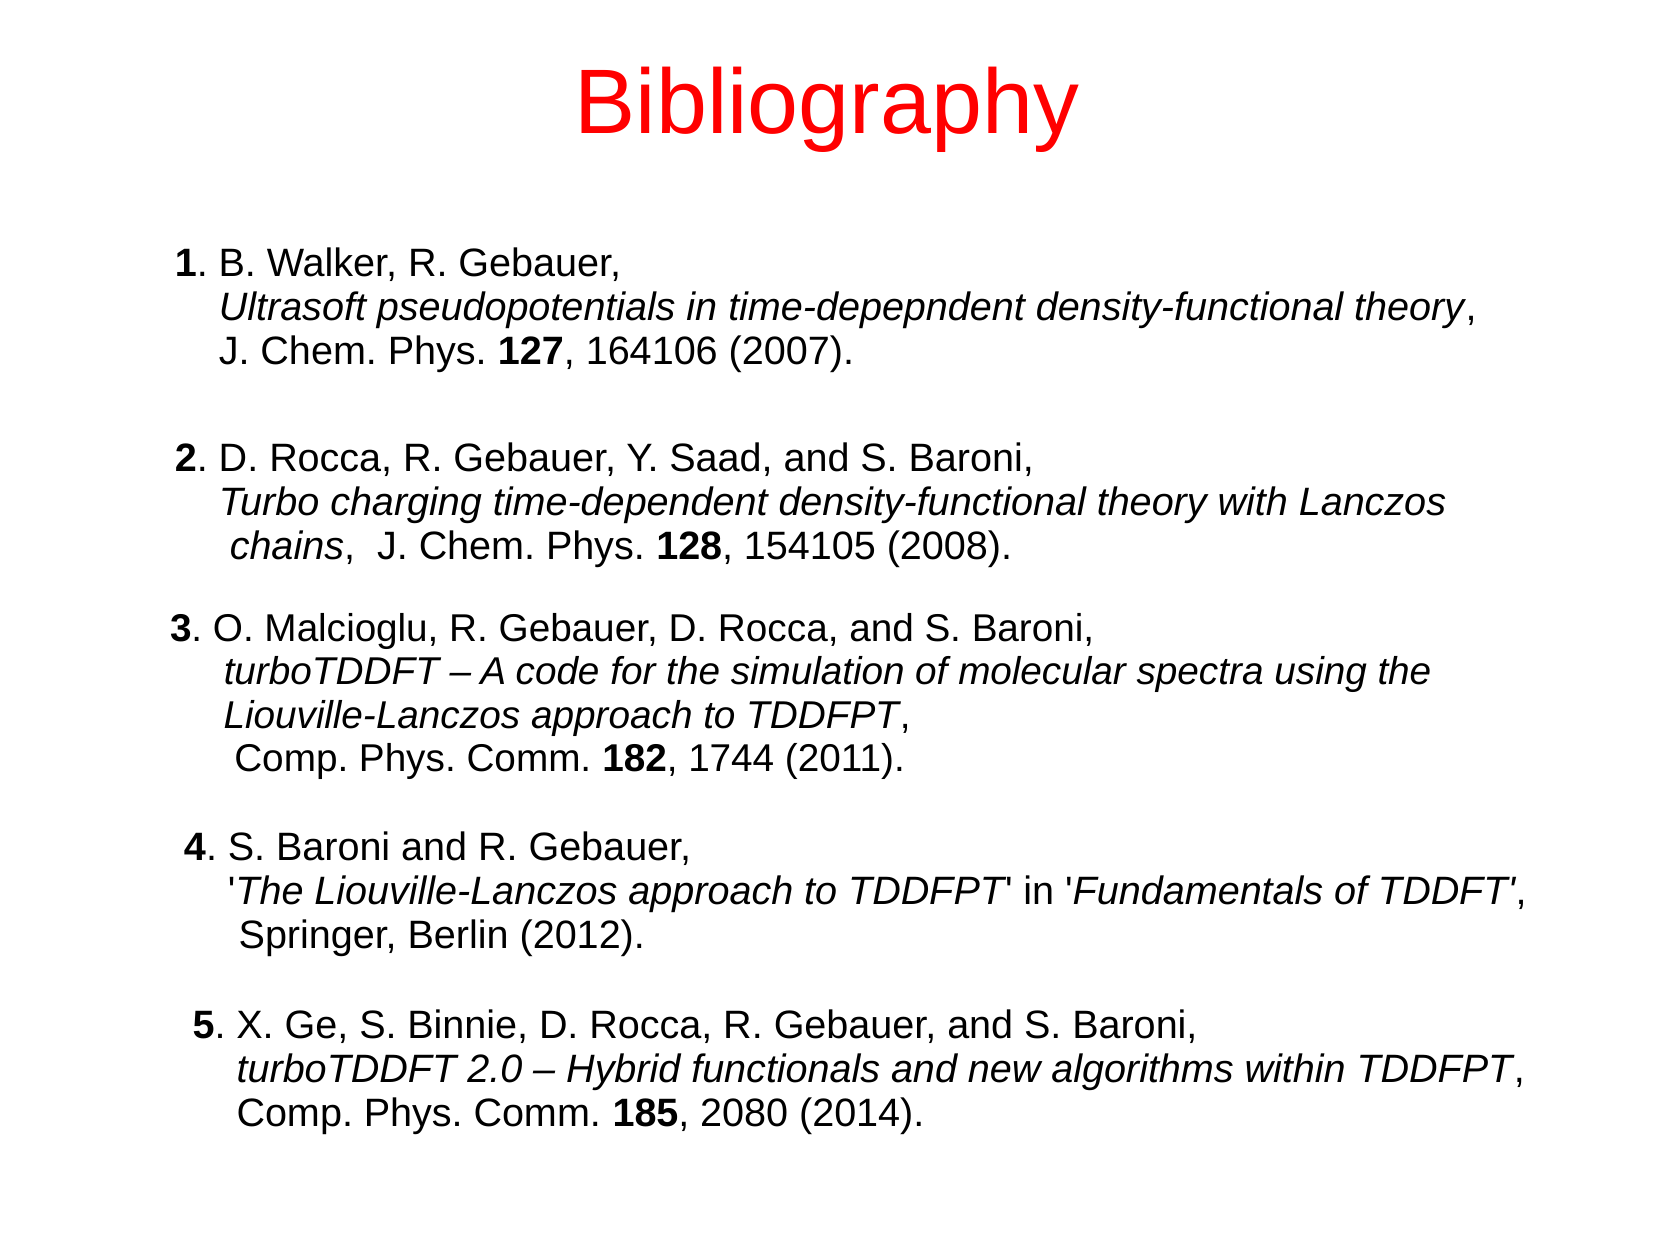

# Bibliography
1. B. Walker, R. Gebauer, Ultrasoft pseudopotentials in time-depepndent density-functional theory, J. Chem. Phys. 127, 164106 (2007).
2. D. Rocca, R. Gebauer, Y. Saad, and S. Baroni, Turbo charging time-dependent density-functional theory with Lanczos chains, J. Chem. Phys. 128, 154105 (2008).
3. O. Malcioglu, R. Gebauer, D. Rocca, and S. Baroni, turboTDDFT – A code for the simulation of molecular spectra using the Liouville-Lanczos approach to TDDFPT, Comp. Phys. Comm. 182, 1744 (2011).
4. S. Baroni and R. Gebauer, 'The Liouville-Lanczos approach to TDDFPT' in 'Fundamentals of TDDFT', Springer, Berlin (2012).
5. X. Ge, S. Binnie, D. Rocca, R. Gebauer, and S. Baroni, turboTDDFT 2.0 – Hybrid functionals and new algorithms within TDDFPT, Comp. Phys. Comm. 185, 2080 (2014).